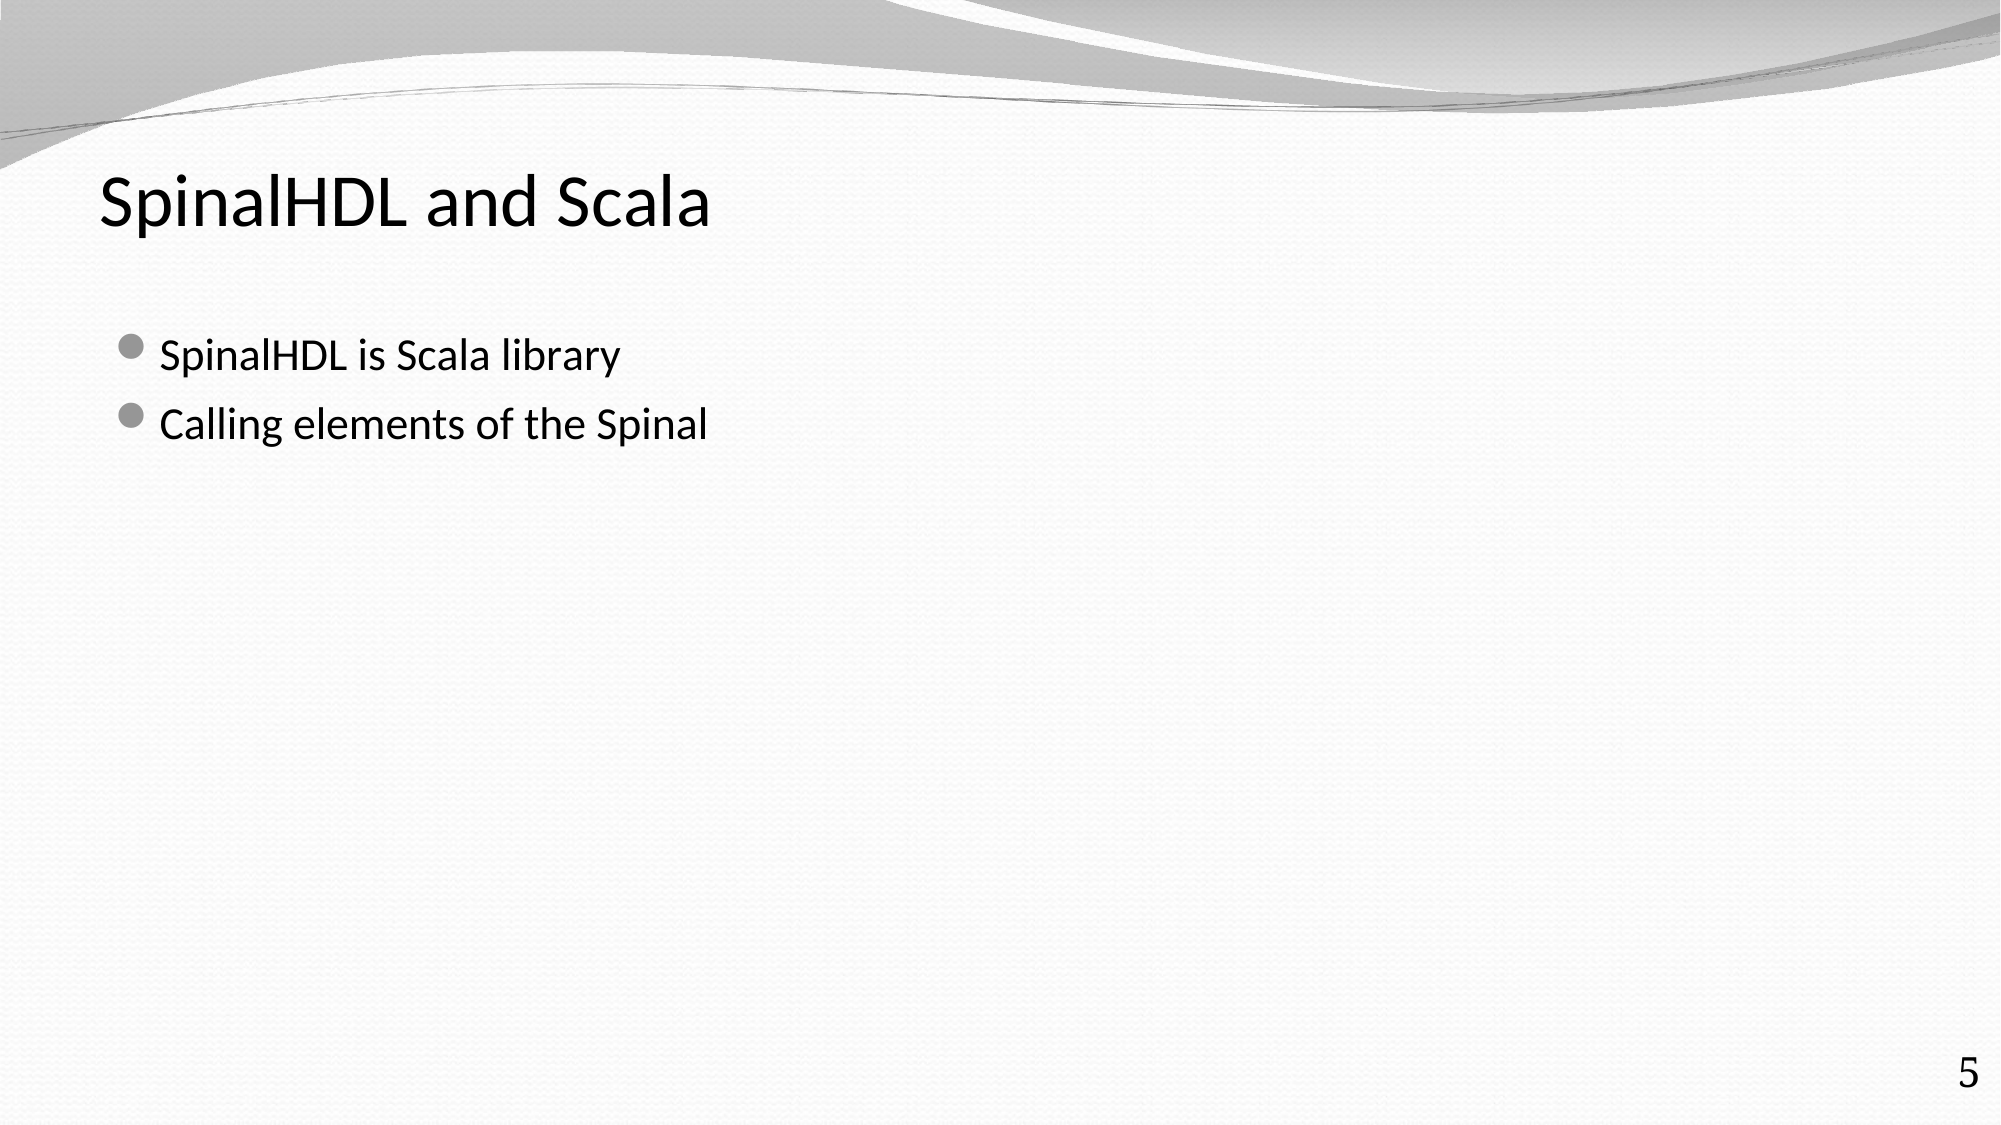

# SpinalHDL and Scala
SpinalHDL is Scala library
Calling elements of the Spinal